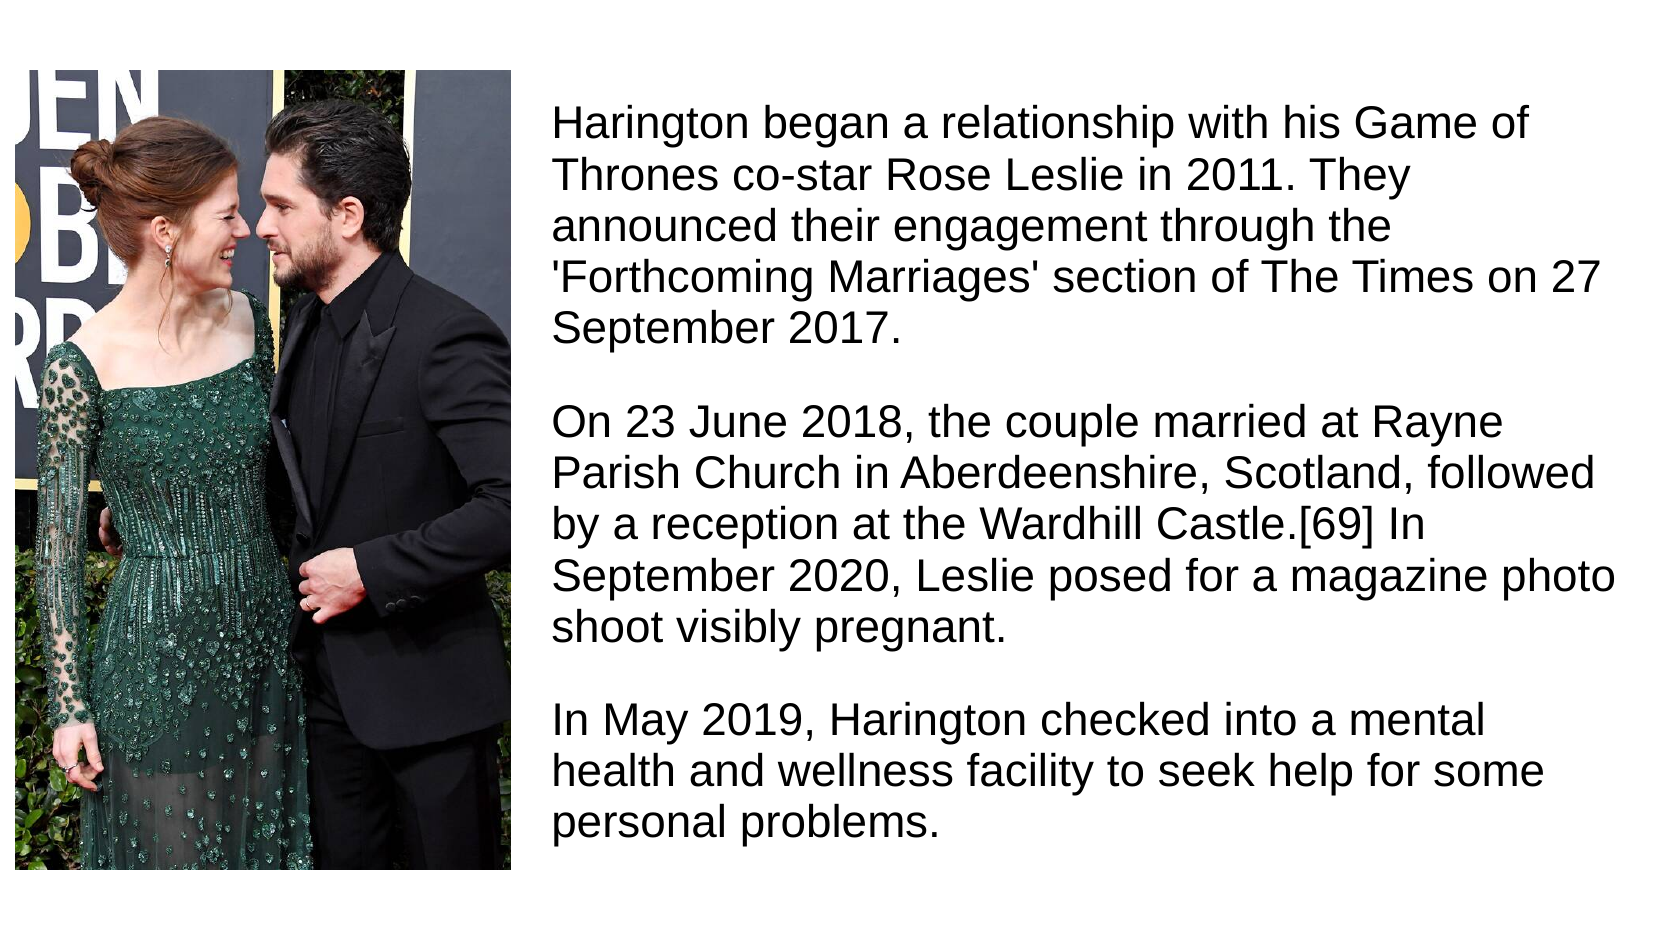

Harington began a relationship with his Game of Thrones co-star Rose Leslie in 2011. They announced their engagement through the 'Forthcoming Marriages' section of The Times on 27 September 2017.
On 23 June 2018, the couple married at Rayne Parish Church in Aberdeenshire, Scotland, followed by a reception at the Wardhill Castle.[69] In September 2020, Leslie posed for a magazine photo shoot visibly pregnant.
In May 2019, Harington checked into a mental health and wellness facility to seek help for some personal problems.